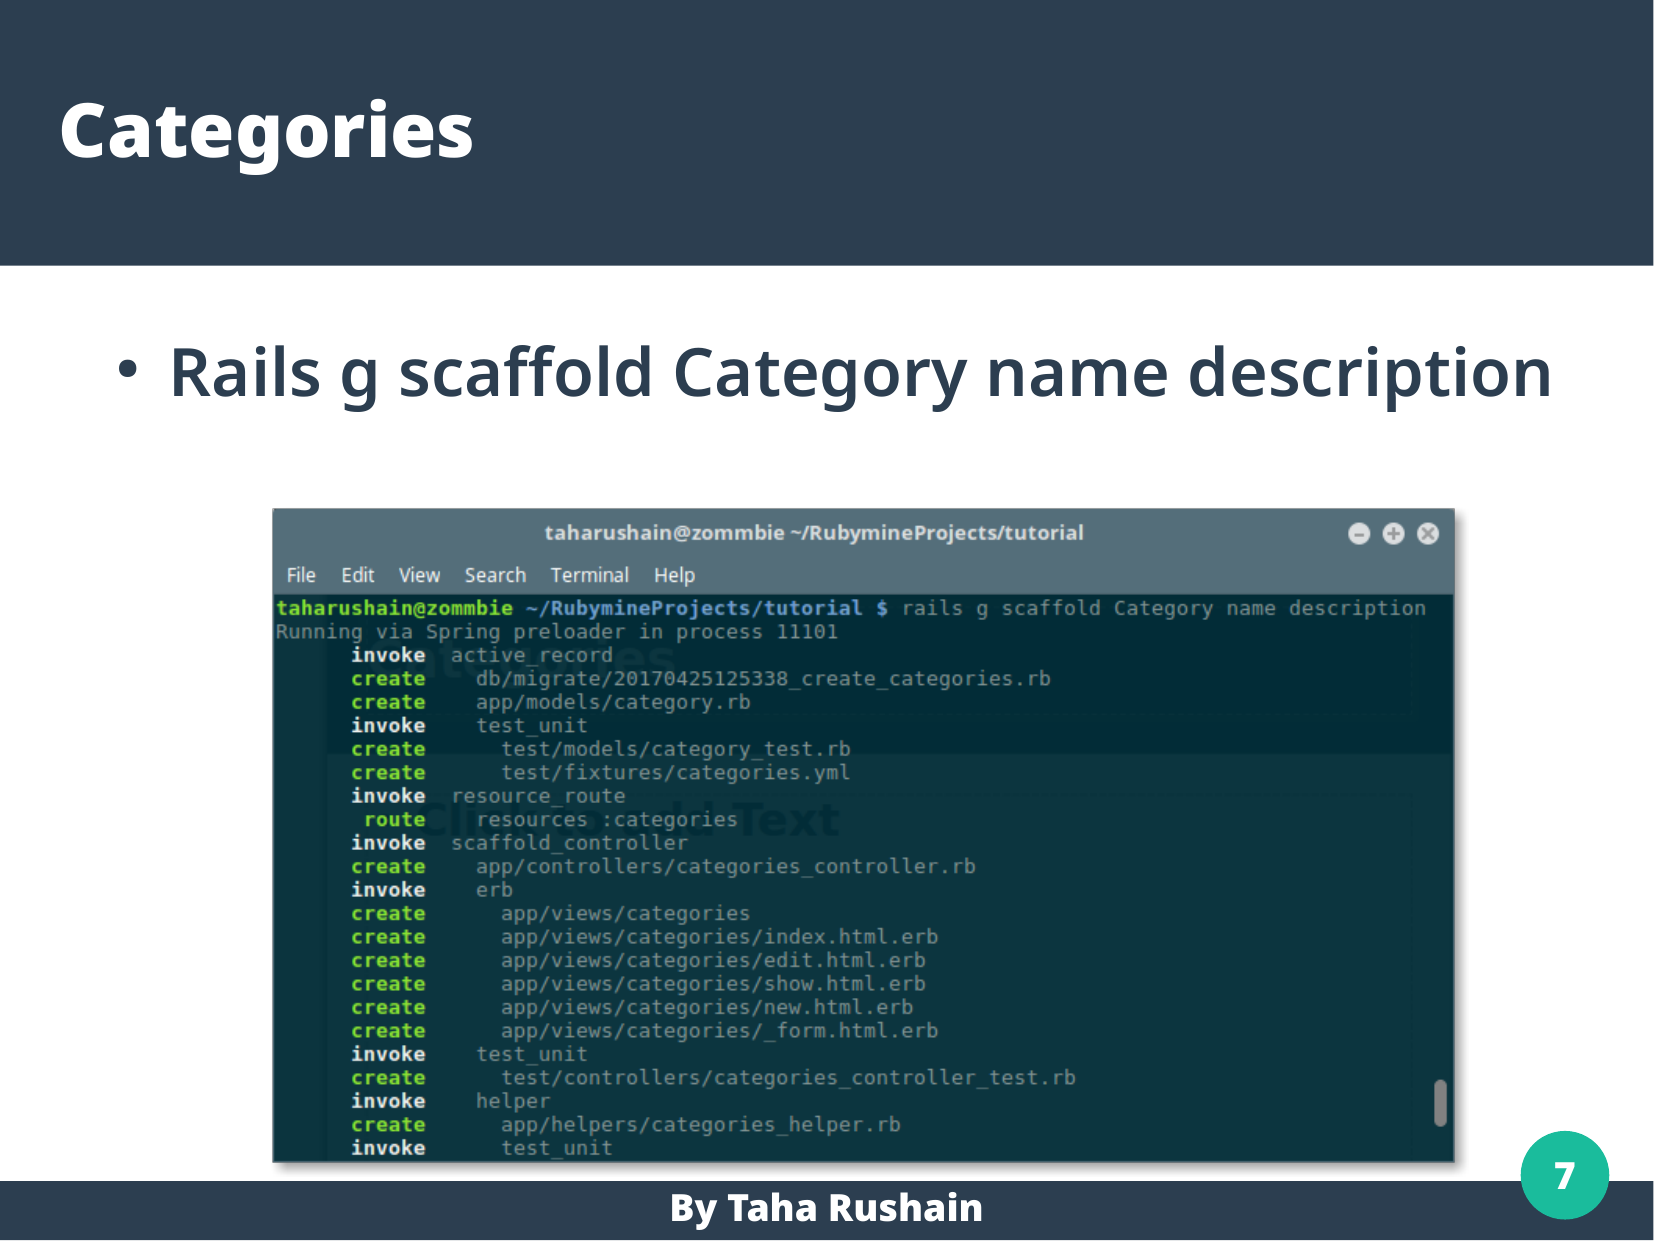

# Categories
Rails g scaffold Category name description
7
By Taha Rushain